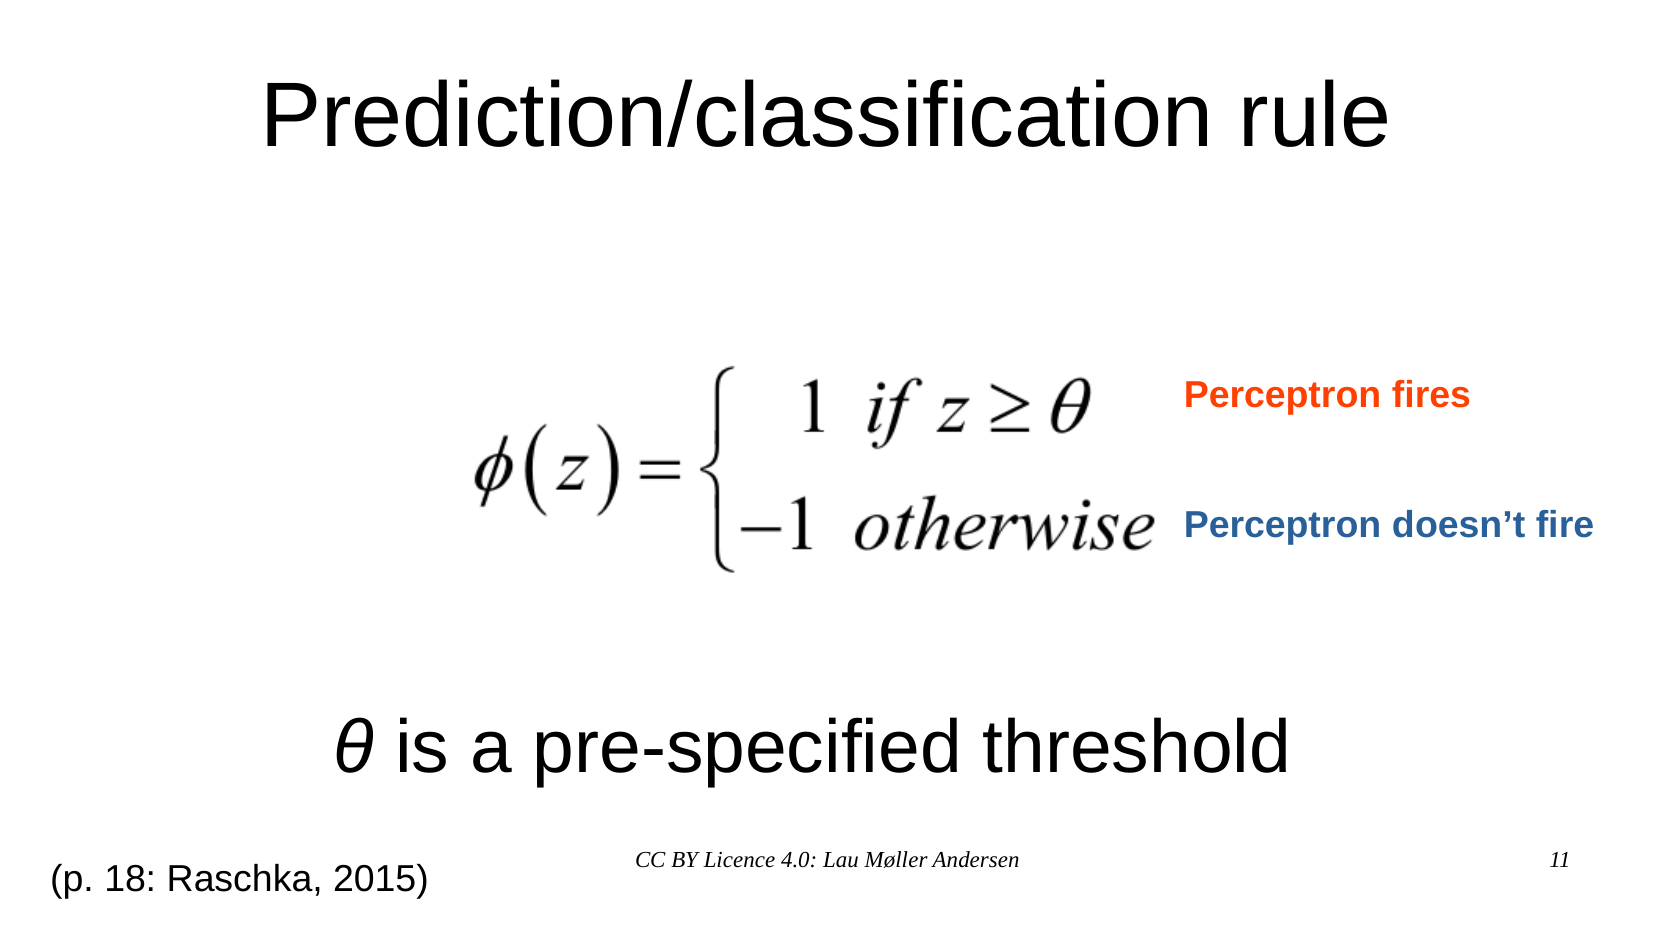

# Prediction/classification rule
Perceptron fires
Perceptron doesn’t fire
θ is a pre-specified threshold
CC BY Licence 4.0: Lau Møller Andersen
11
(p. 18: Raschka, 2015)